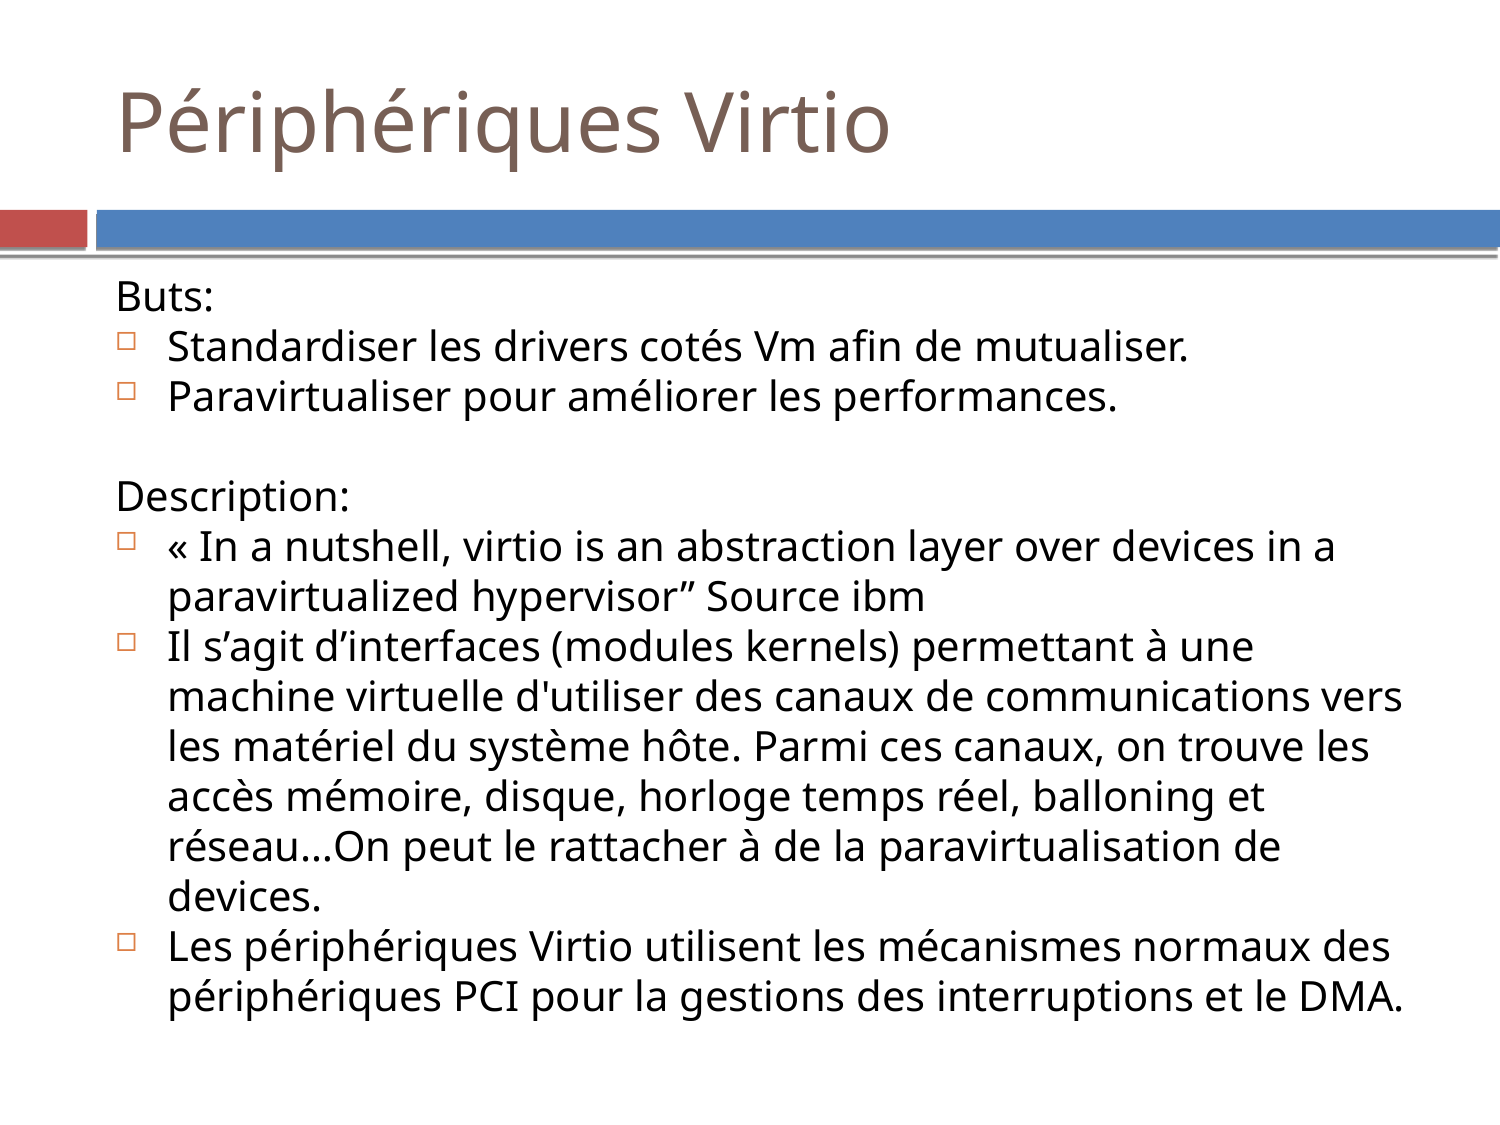

Périphériques Virtio
Buts:
Standardiser les drivers cotés Vm afin de mutualiser.
Paravirtualiser pour améliorer les performances.
Description:
« In a nutshell, virtio is an abstraction layer over devices in a paravirtualized hypervisor” Source ibm
Il s’agit d’interfaces (modules kernels) permettant à une machine virtuelle d'utiliser des canaux de communications vers les matériel du système hôte. Parmi ces canaux, on trouve les accès mémoire, disque, horloge temps réel, balloning et réseau…On peut le rattacher à de la paravirtualisation de devices.
Les périphériques Virtio utilisent les mécanismes normaux des périphériques PCI pour la gestions des interruptions et le DMA.